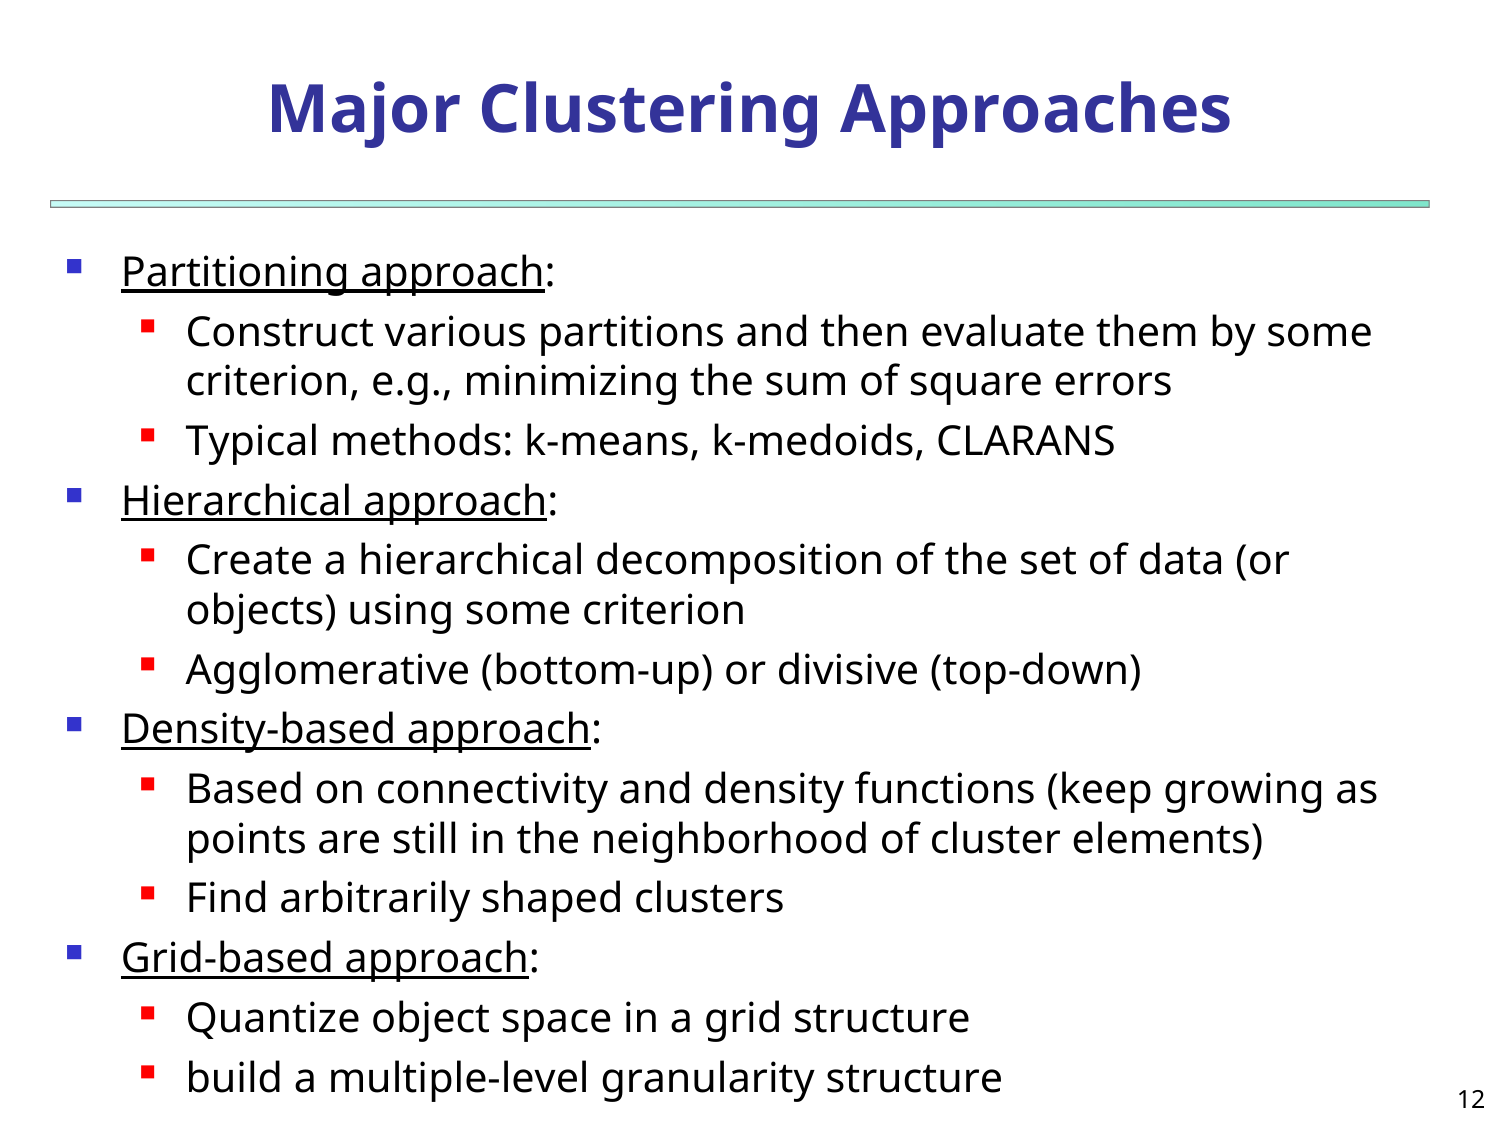

# Major Clustering Approaches
Partitioning approach:
Construct various partitions and then evaluate them by some criterion, e.g., minimizing the sum of square errors
Typical methods: k-means, k-medoids, CLARANS
Hierarchical approach:
Create a hierarchical decomposition of the set of data (or objects) using some criterion
Agglomerative (bottom-up) or divisive (top-down)
Density-based approach:
Based on connectivity and density functions (keep growing as points are still in the neighborhood of cluster elements)
Find arbitrarily shaped clusters
Grid-based approach:
Quantize object space in a grid structure
build a multiple-level granularity structure
12